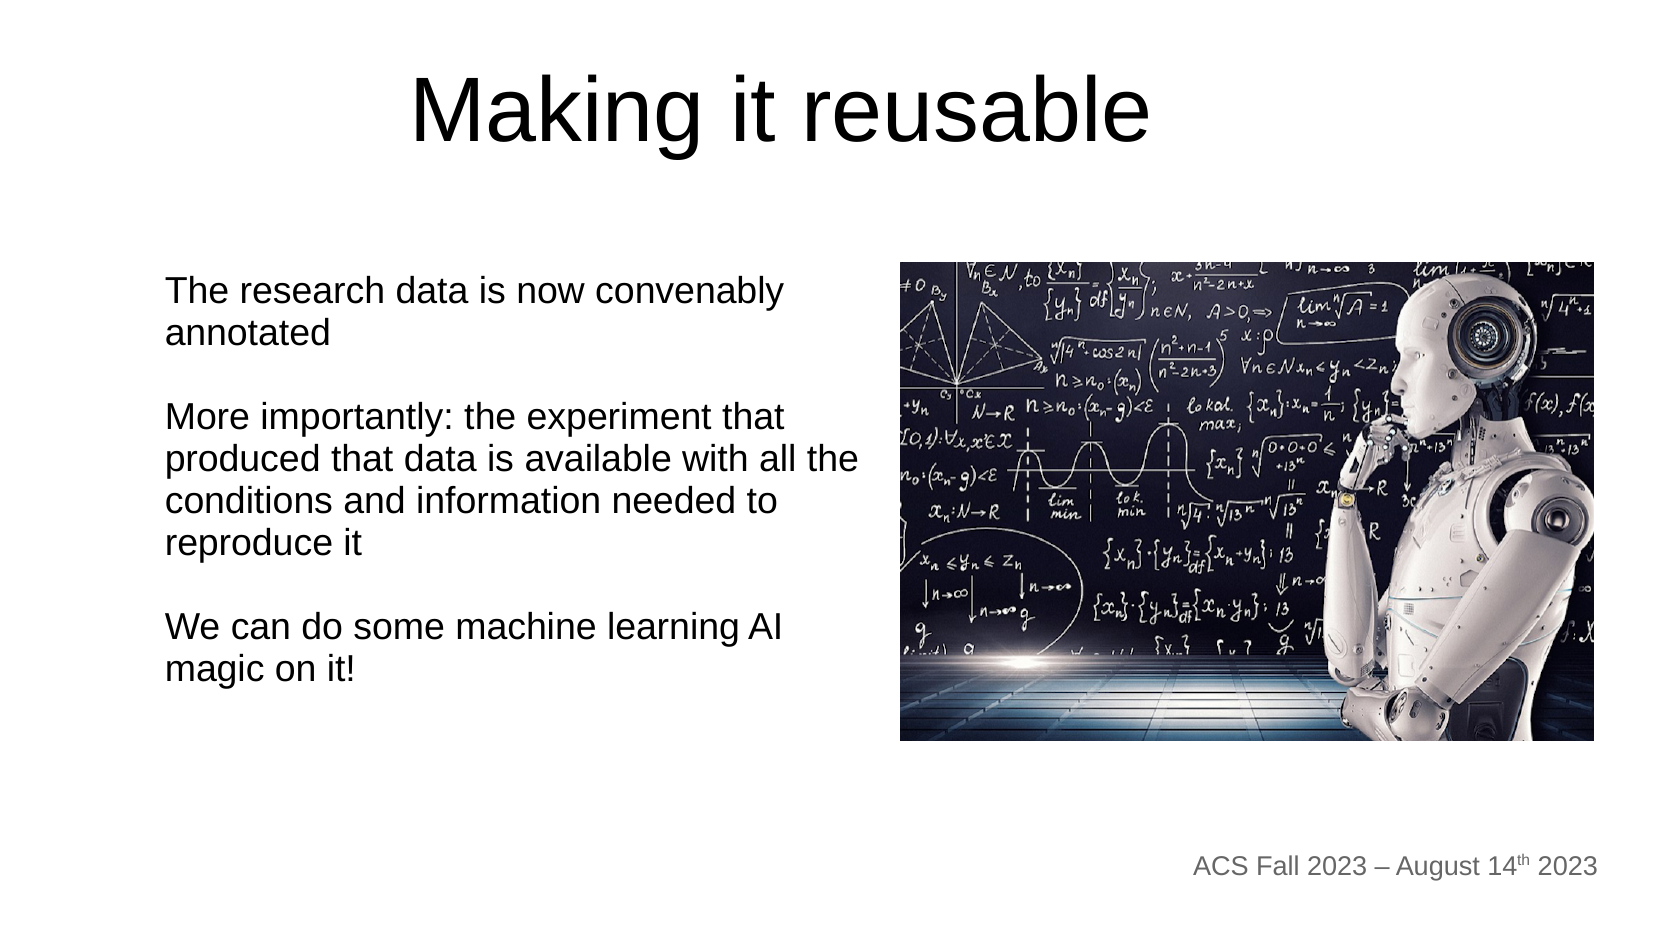

# Making it reusable
The research data is now convenably annotated
More importantly: the experiment that produced that data is available with all the conditions and information needed to reproduce it
We can do some machine learning AI magic on it!
ACS Fall 2023 – August 14th 2023